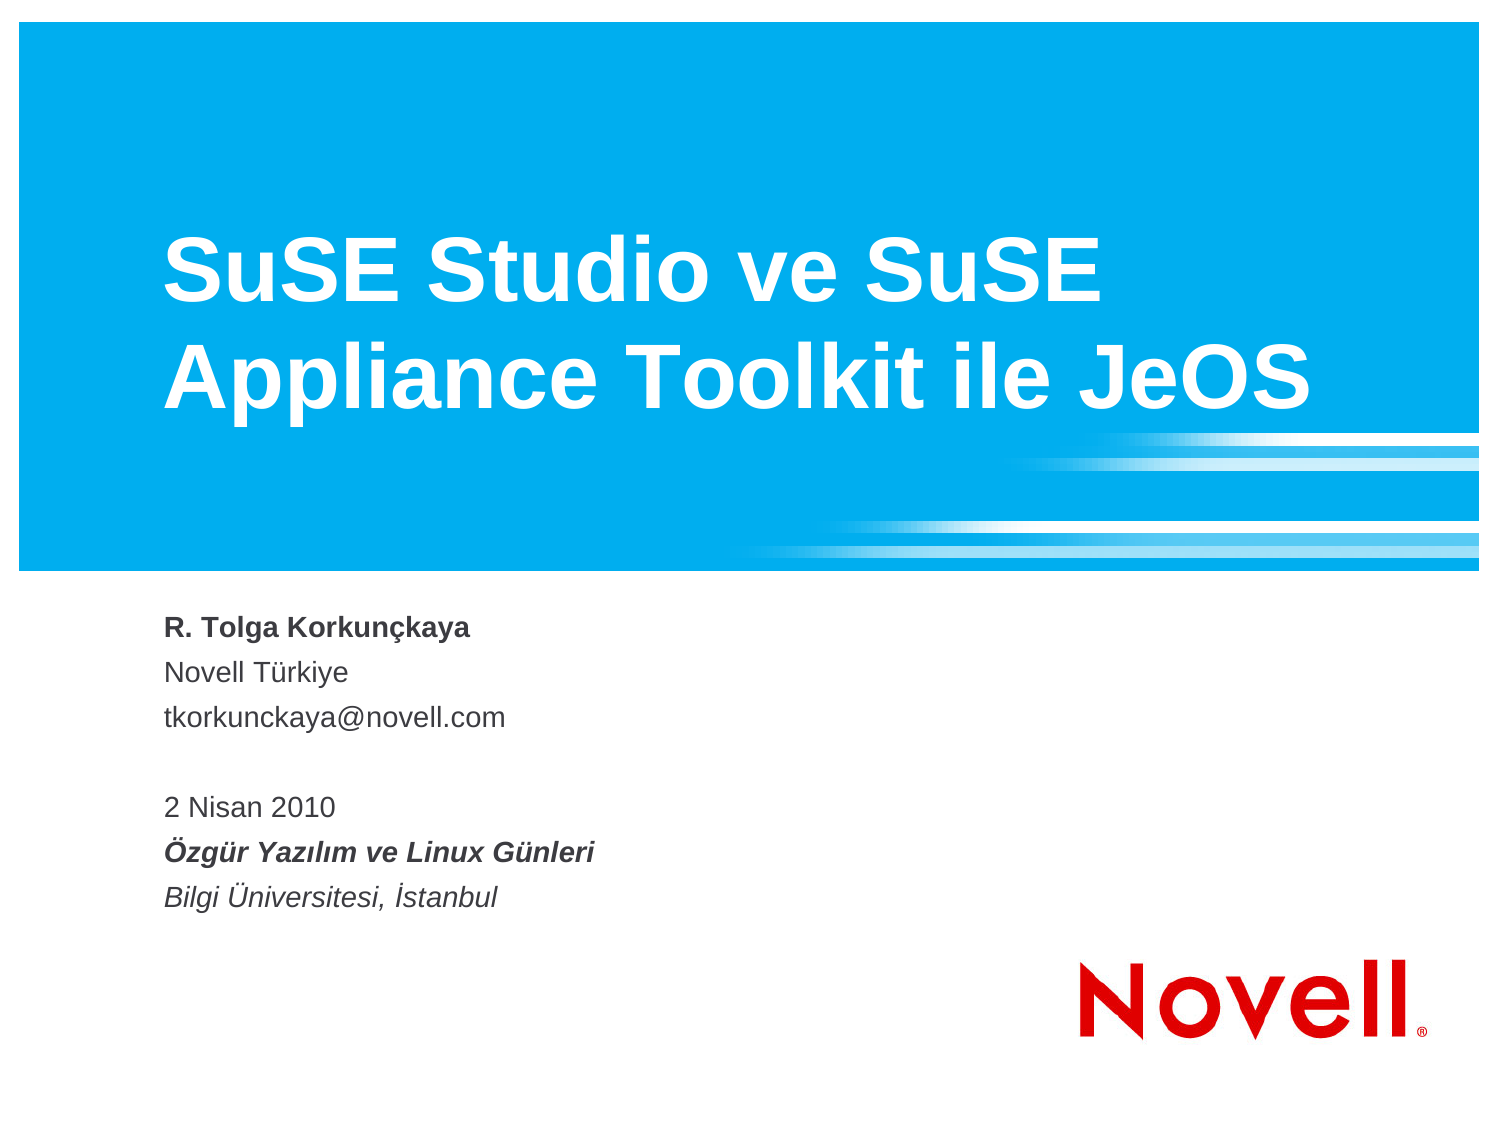

# SuSE Studio ve SuSE Appliance Toolkit ile JeOS
R. Tolga Korkunçkaya
Novell Türkiye
tkorkunckaya@novell.com
2 Nisan 2010
Özgür Yazılım ve Linux Günleri
Bilgi Üniversitesi, İstanbul